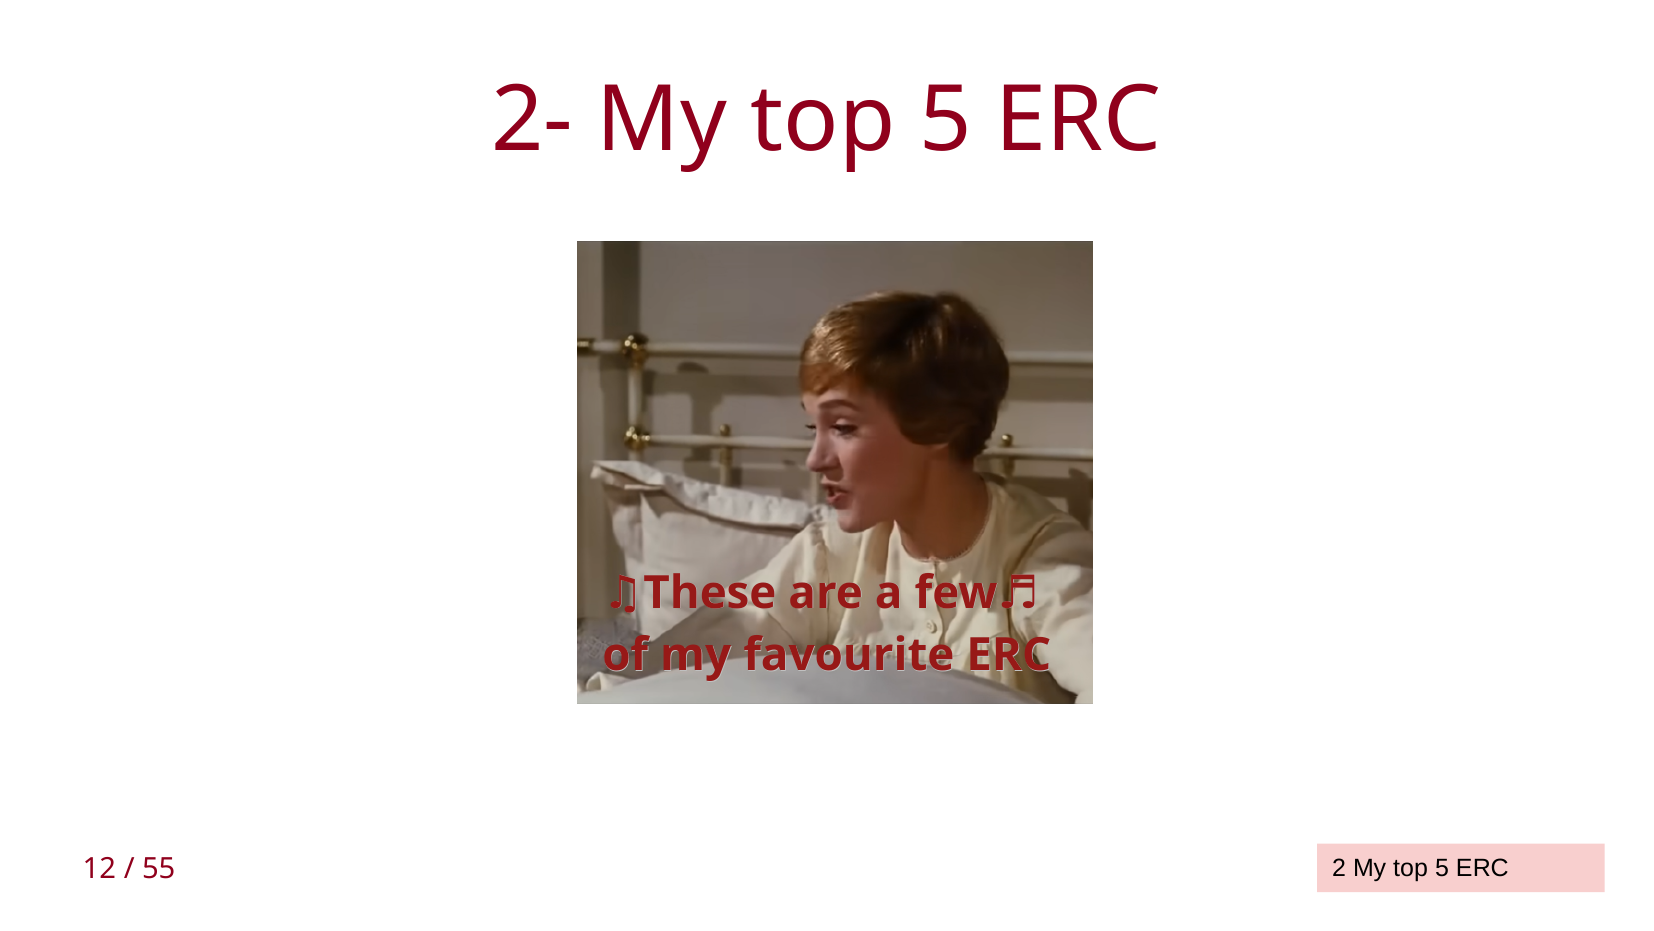

# 2- My top 5 ERC
♫These are a few♬
of my favourite ERC
2 My top 5 ERC
12